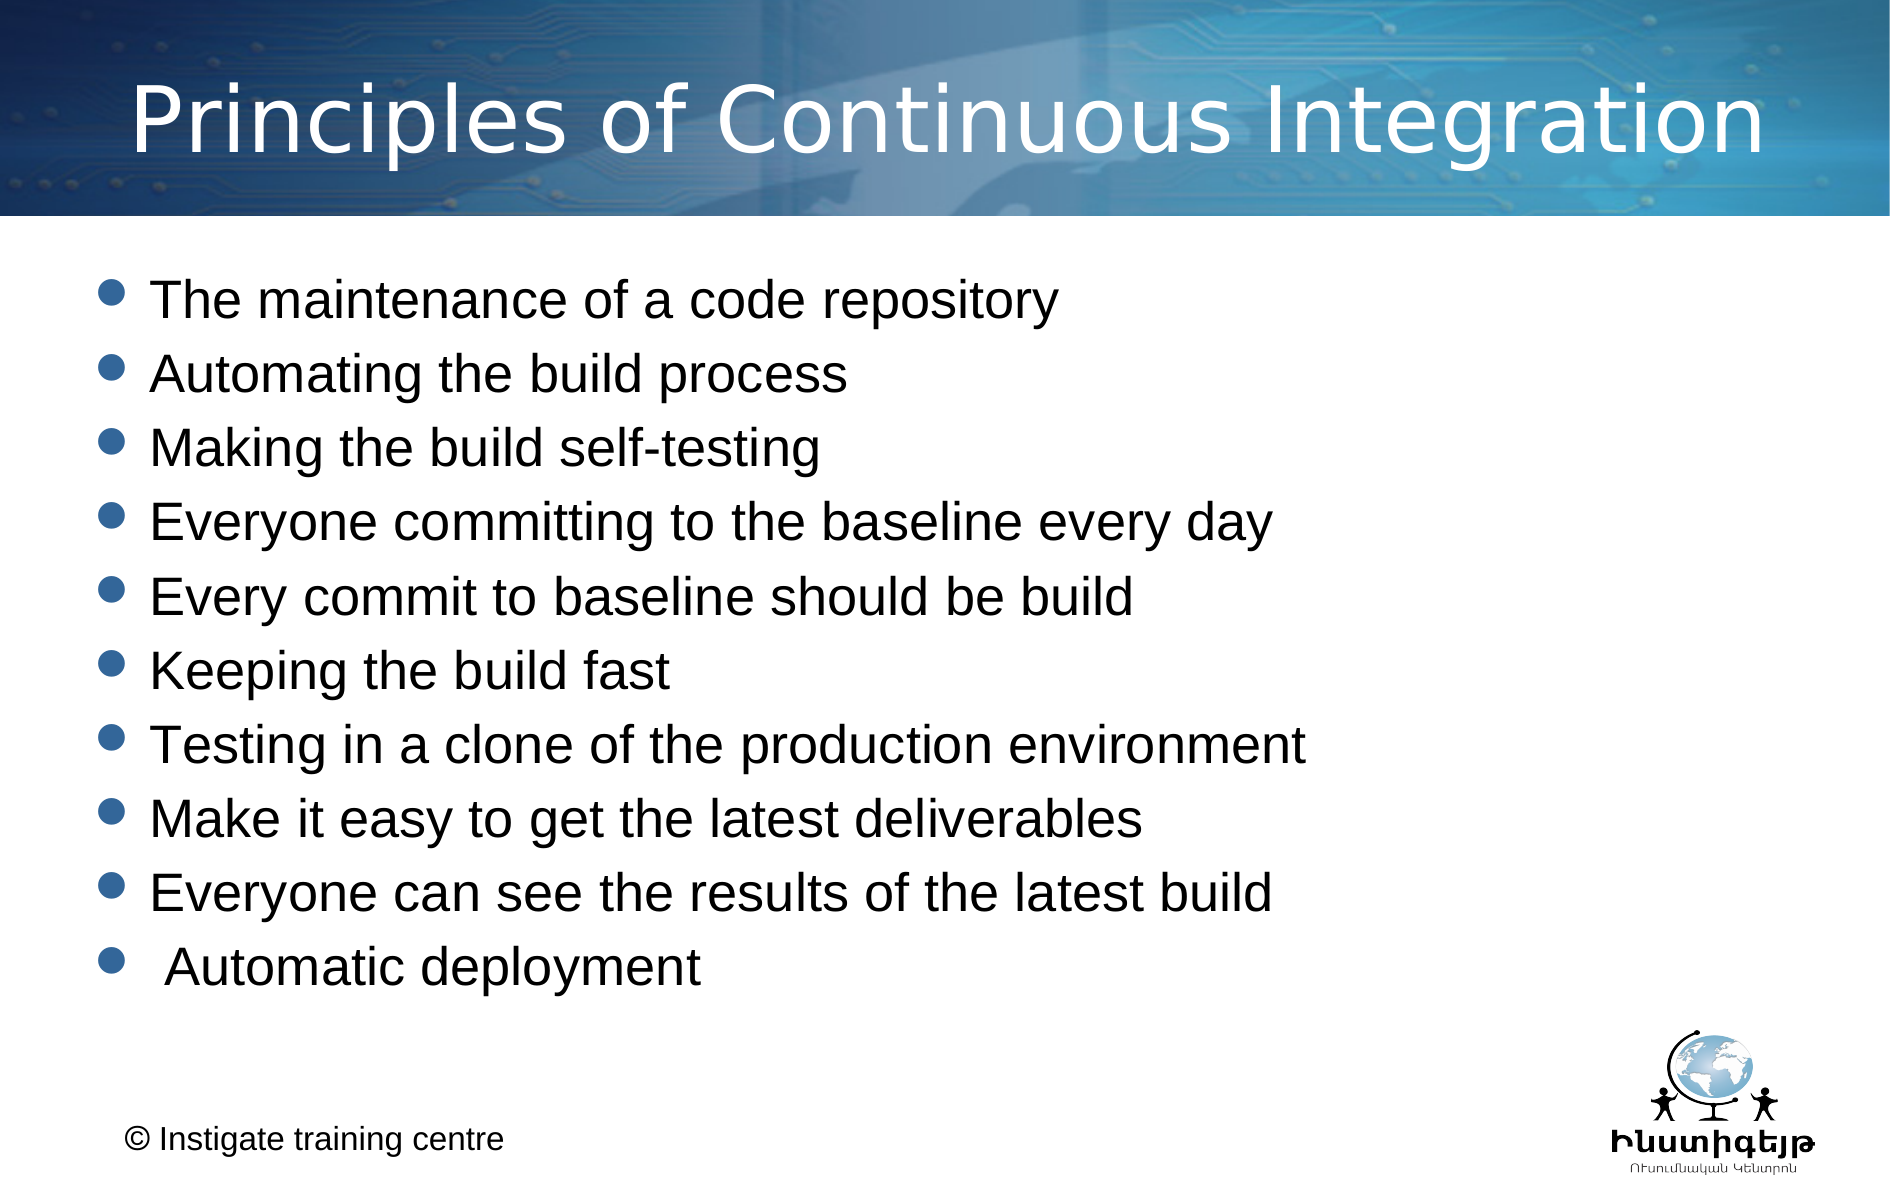

# Principles of Continuous Integration
The maintenance of a code repository
Automating the build process
Making the build self-testing
Everyone committing to the baseline every day
Every commit to baseline should be build
Keeping the build fast
Testing in a clone of the production environment
Make it easy to get the latest deliverables
Everyone can see the results of the latest build
 Automatic deployment